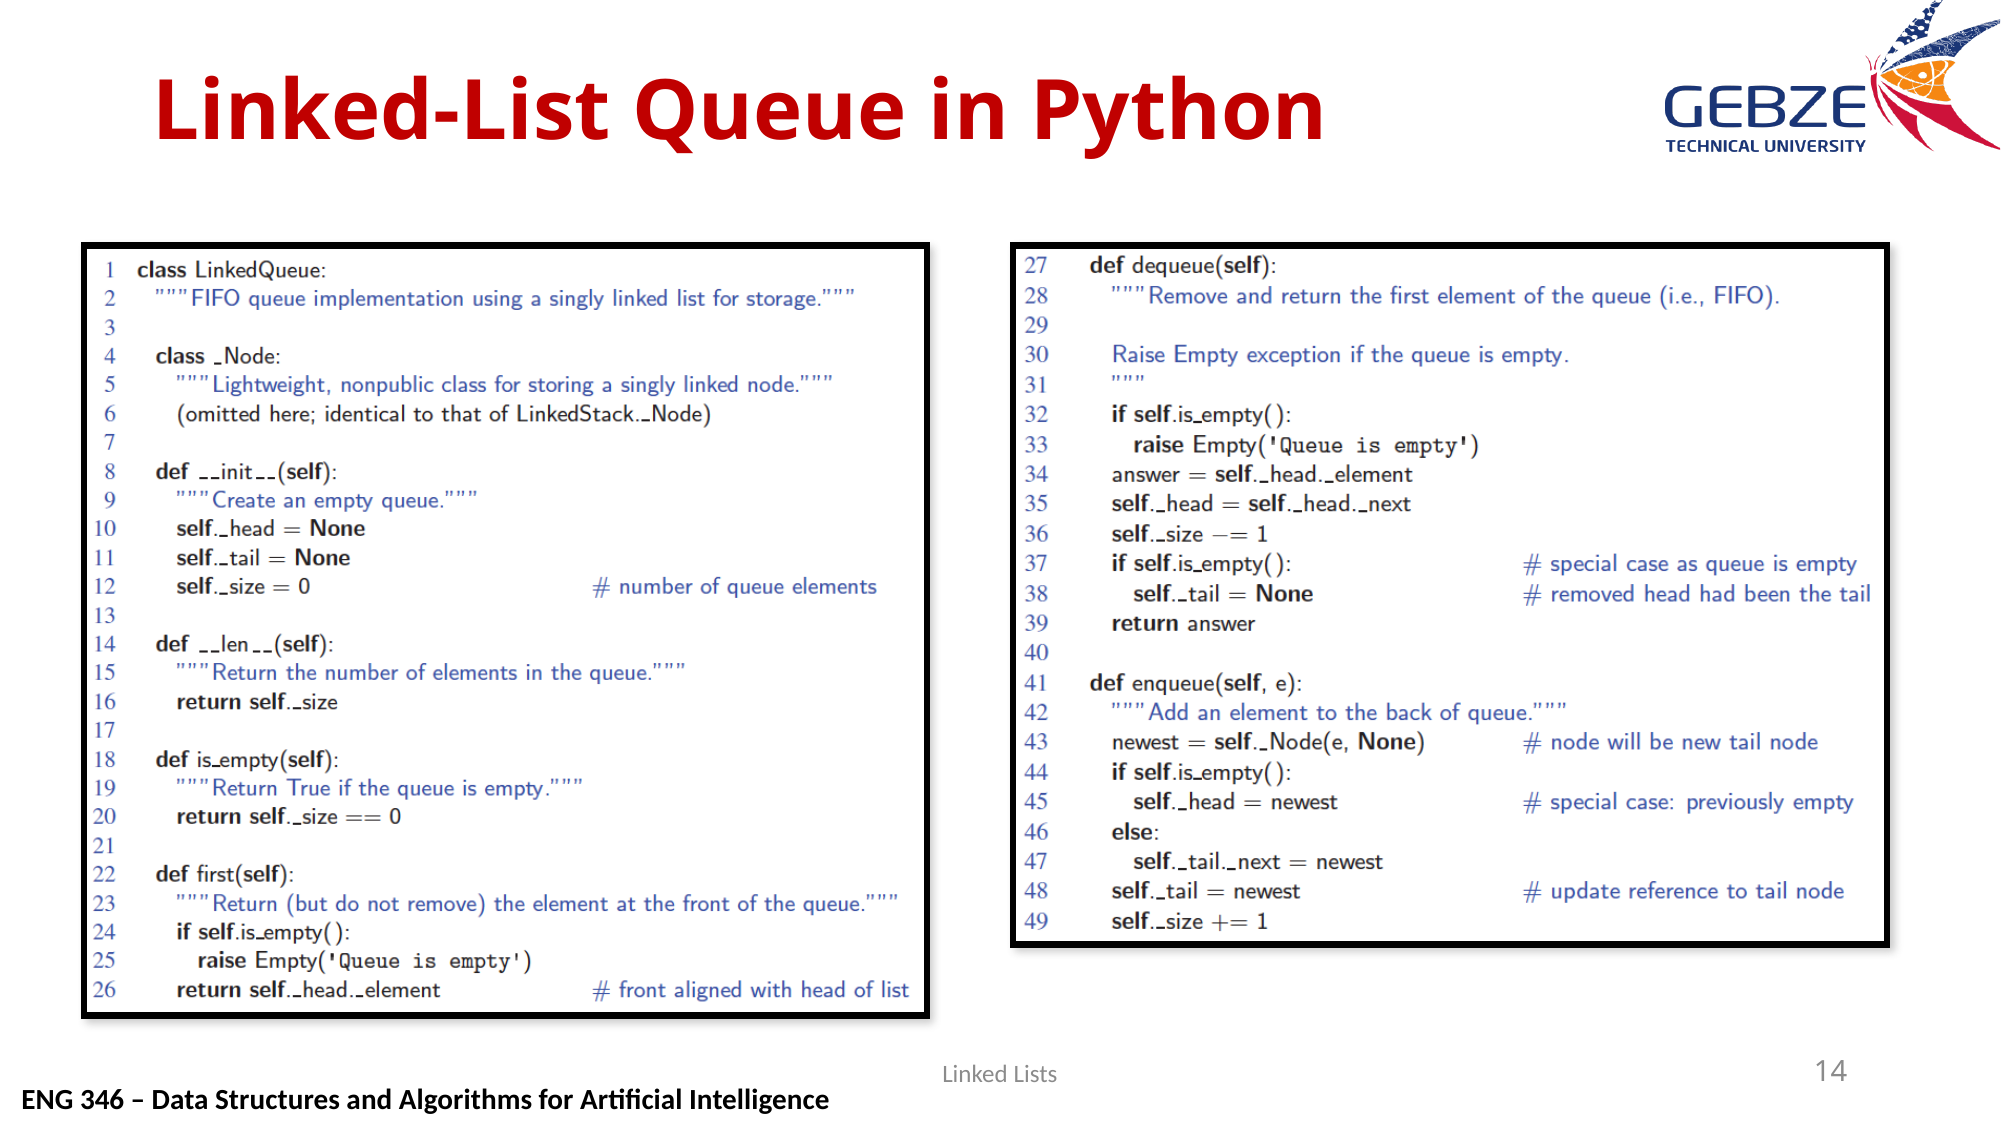

# Linked-List Queue in Python
Linked Lists